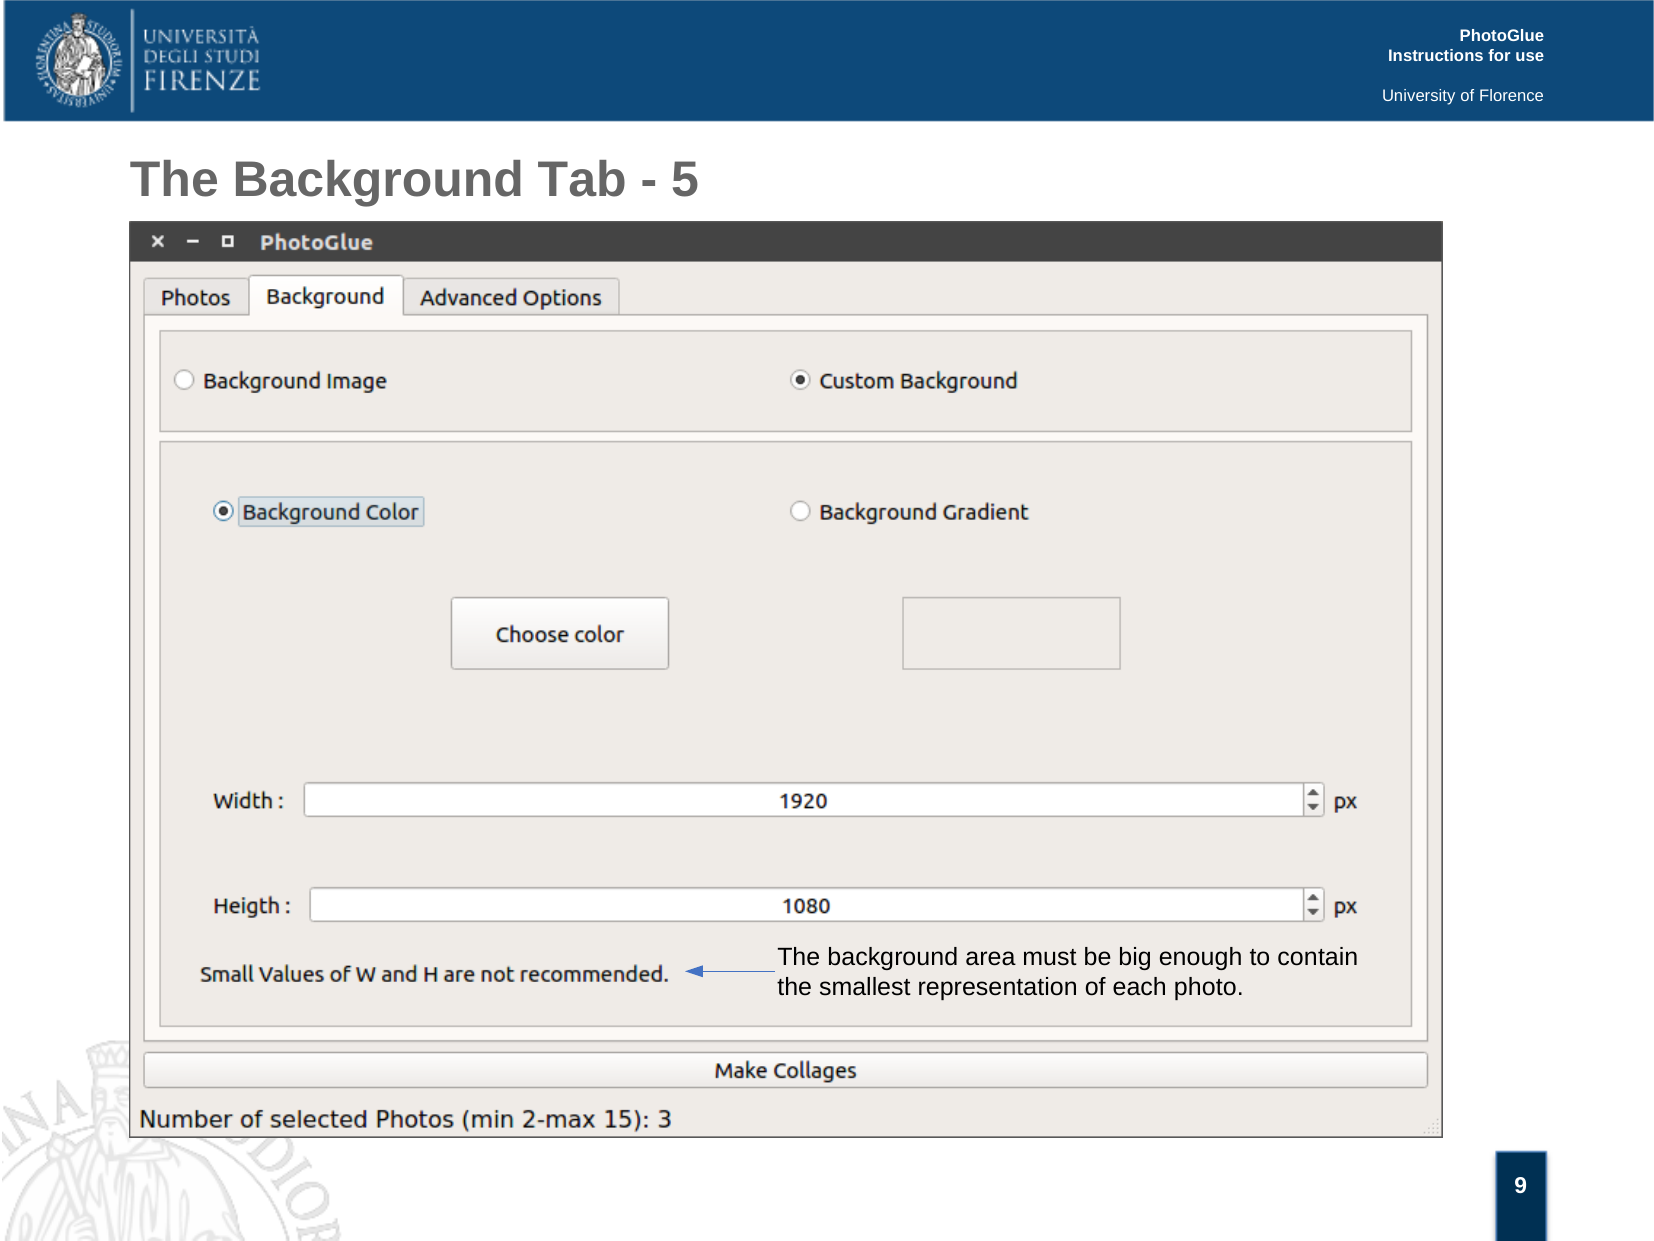

PhotoGlue
 Instructions for use
University of Florence
The Background Tab - 5
The background area must be big enough to contain the smallest representation of each photo.
9